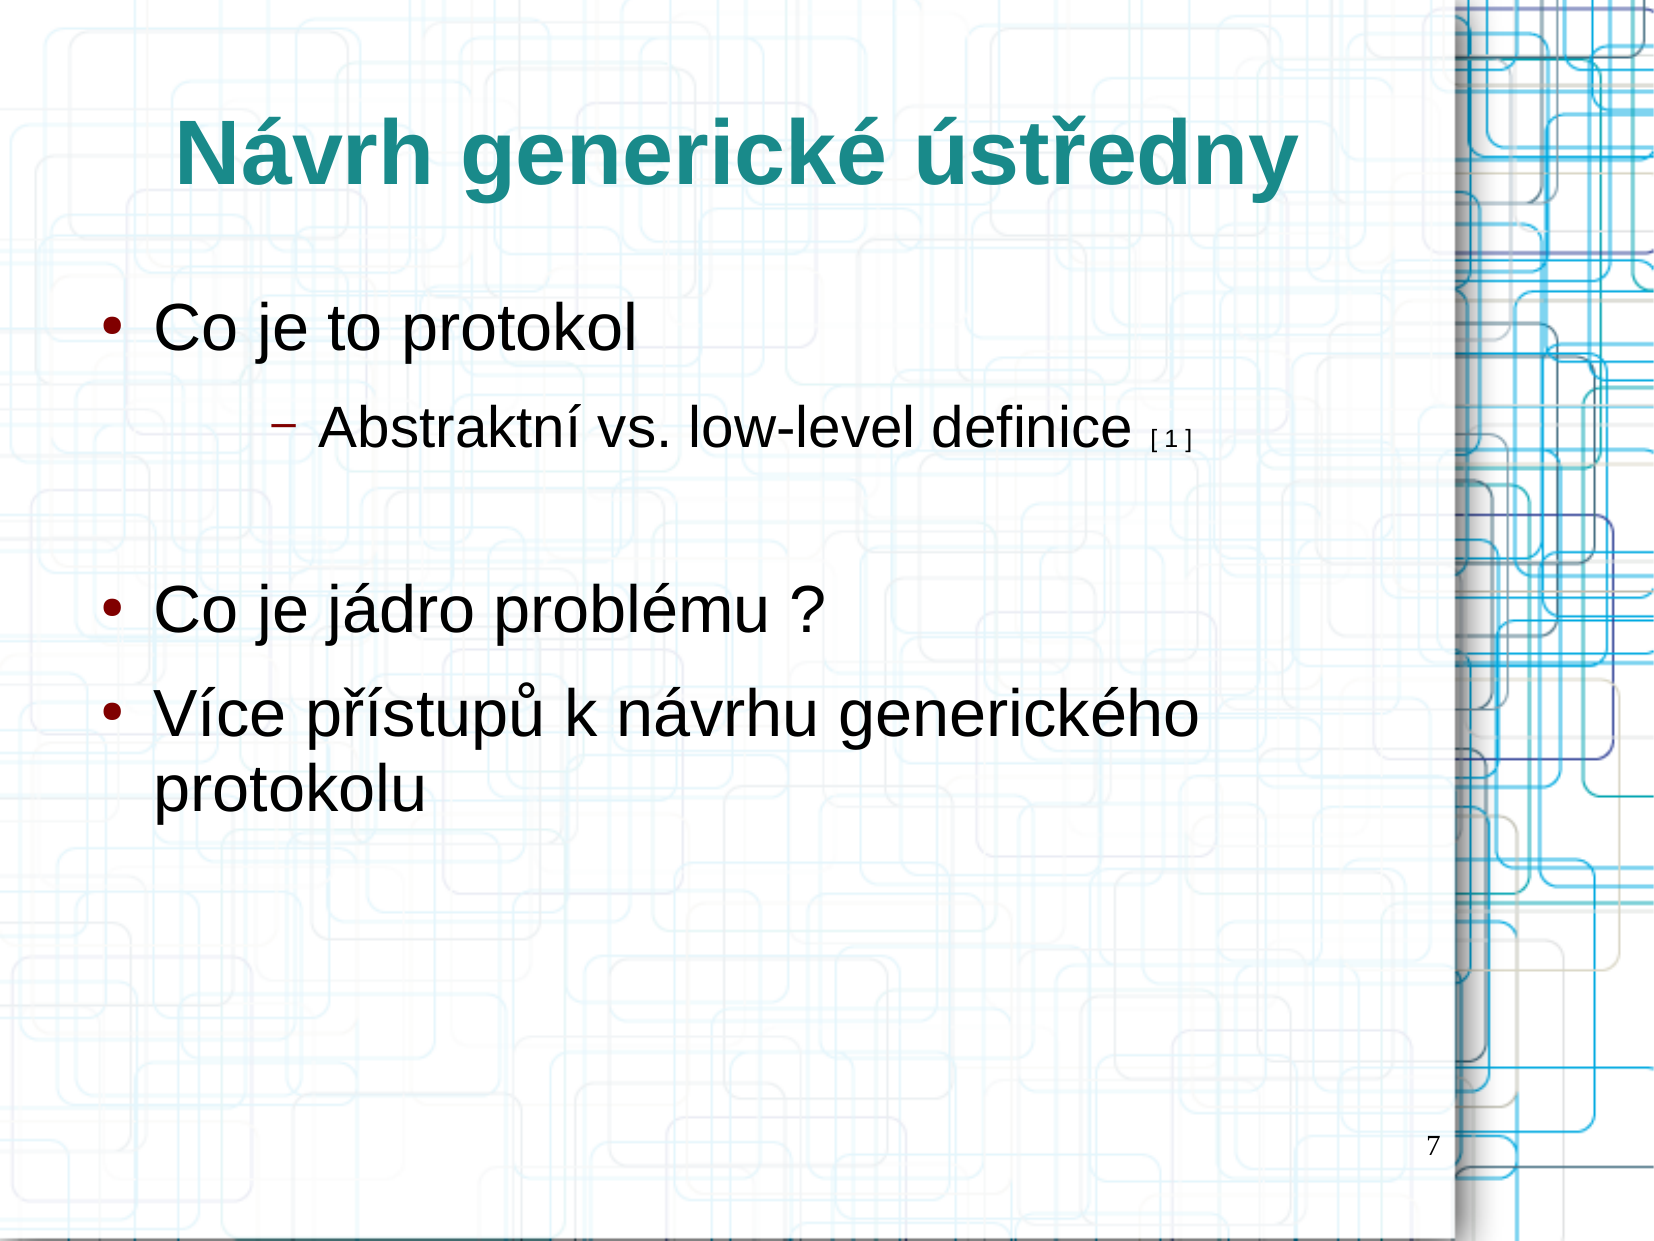

# Návrh generické ústředny
Co je to protokol
Abstraktní vs. low-level definice [ 1 ]
Co je jádro problému ?
Více přístupů k návrhu generického protokolu
7